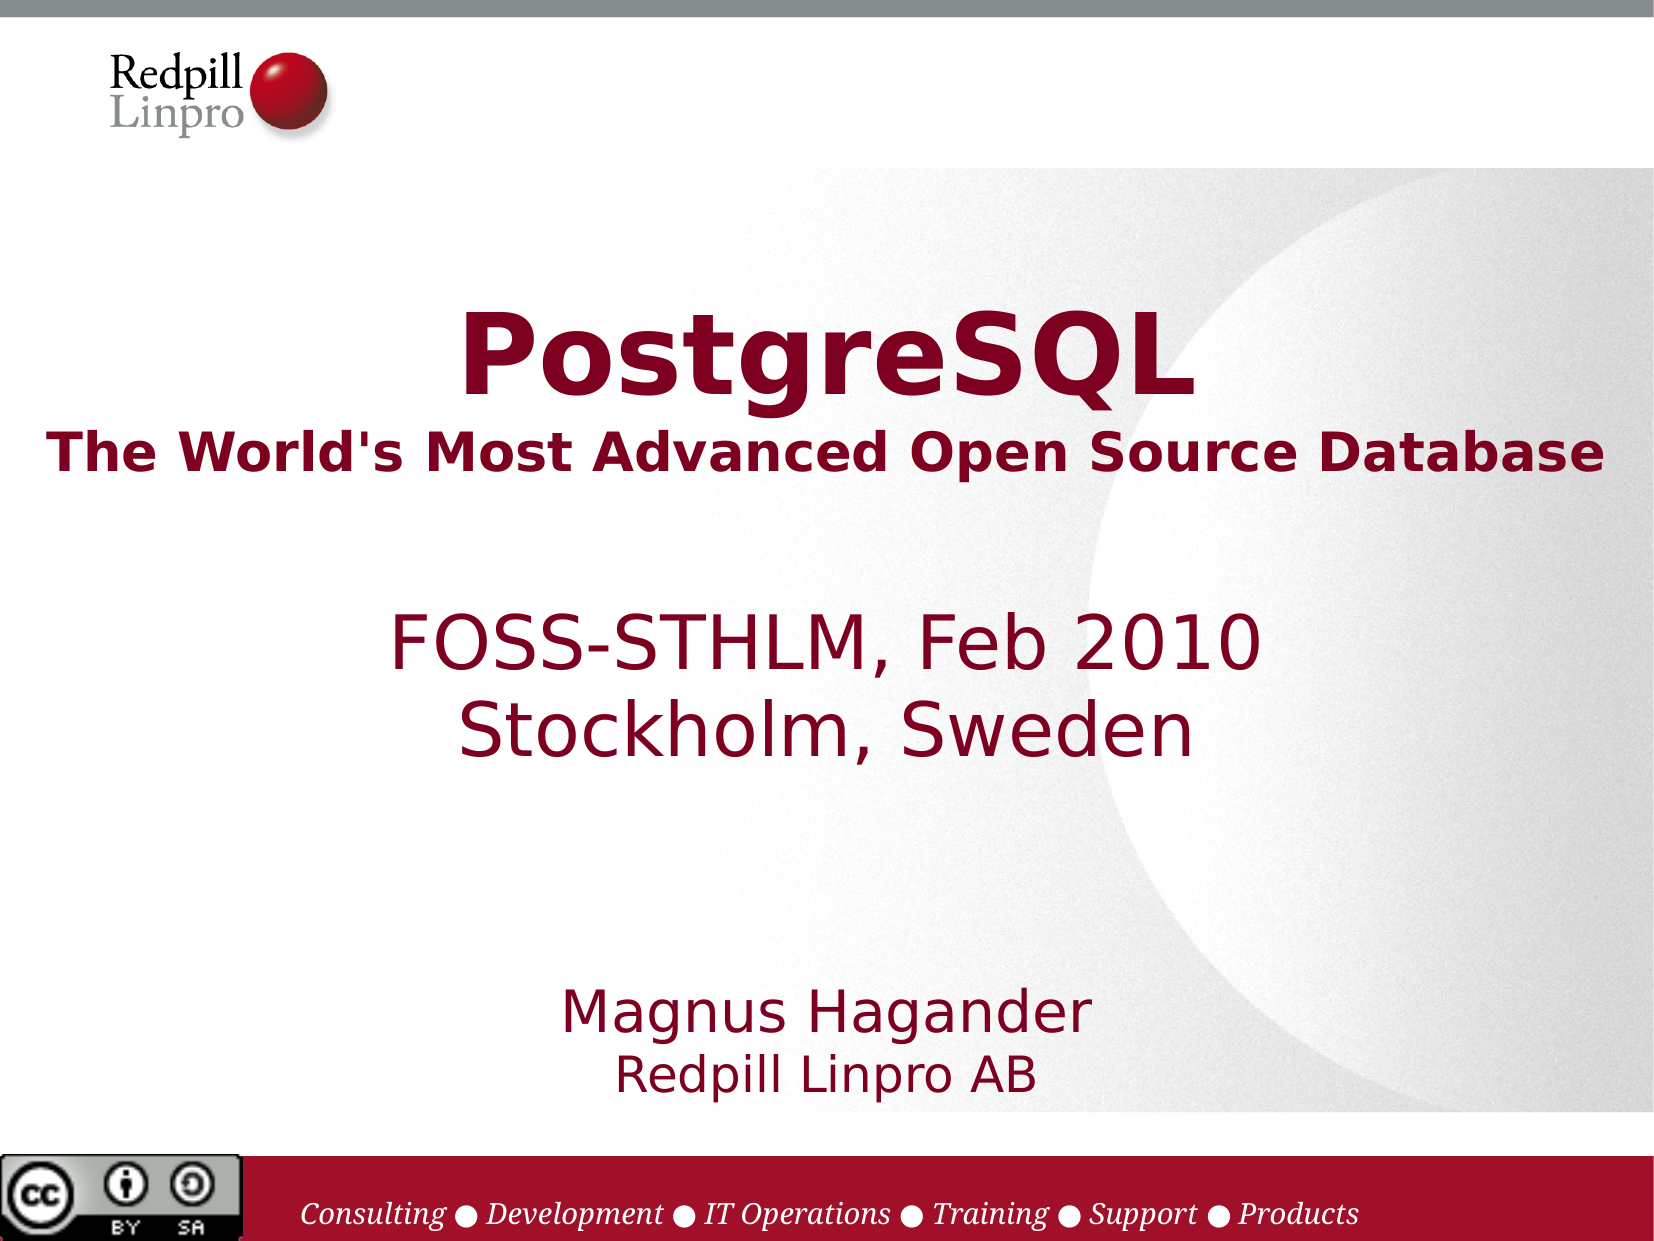

PostgreSQL
The World's Most Advanced Open Source Database
FOSS-STHLM, Feb 2010
Stockholm, Sweden
Magnus Hagander
Redpill Linpro AB
Consulting ● Development ● IT Operations ● Training ● Support ● Products